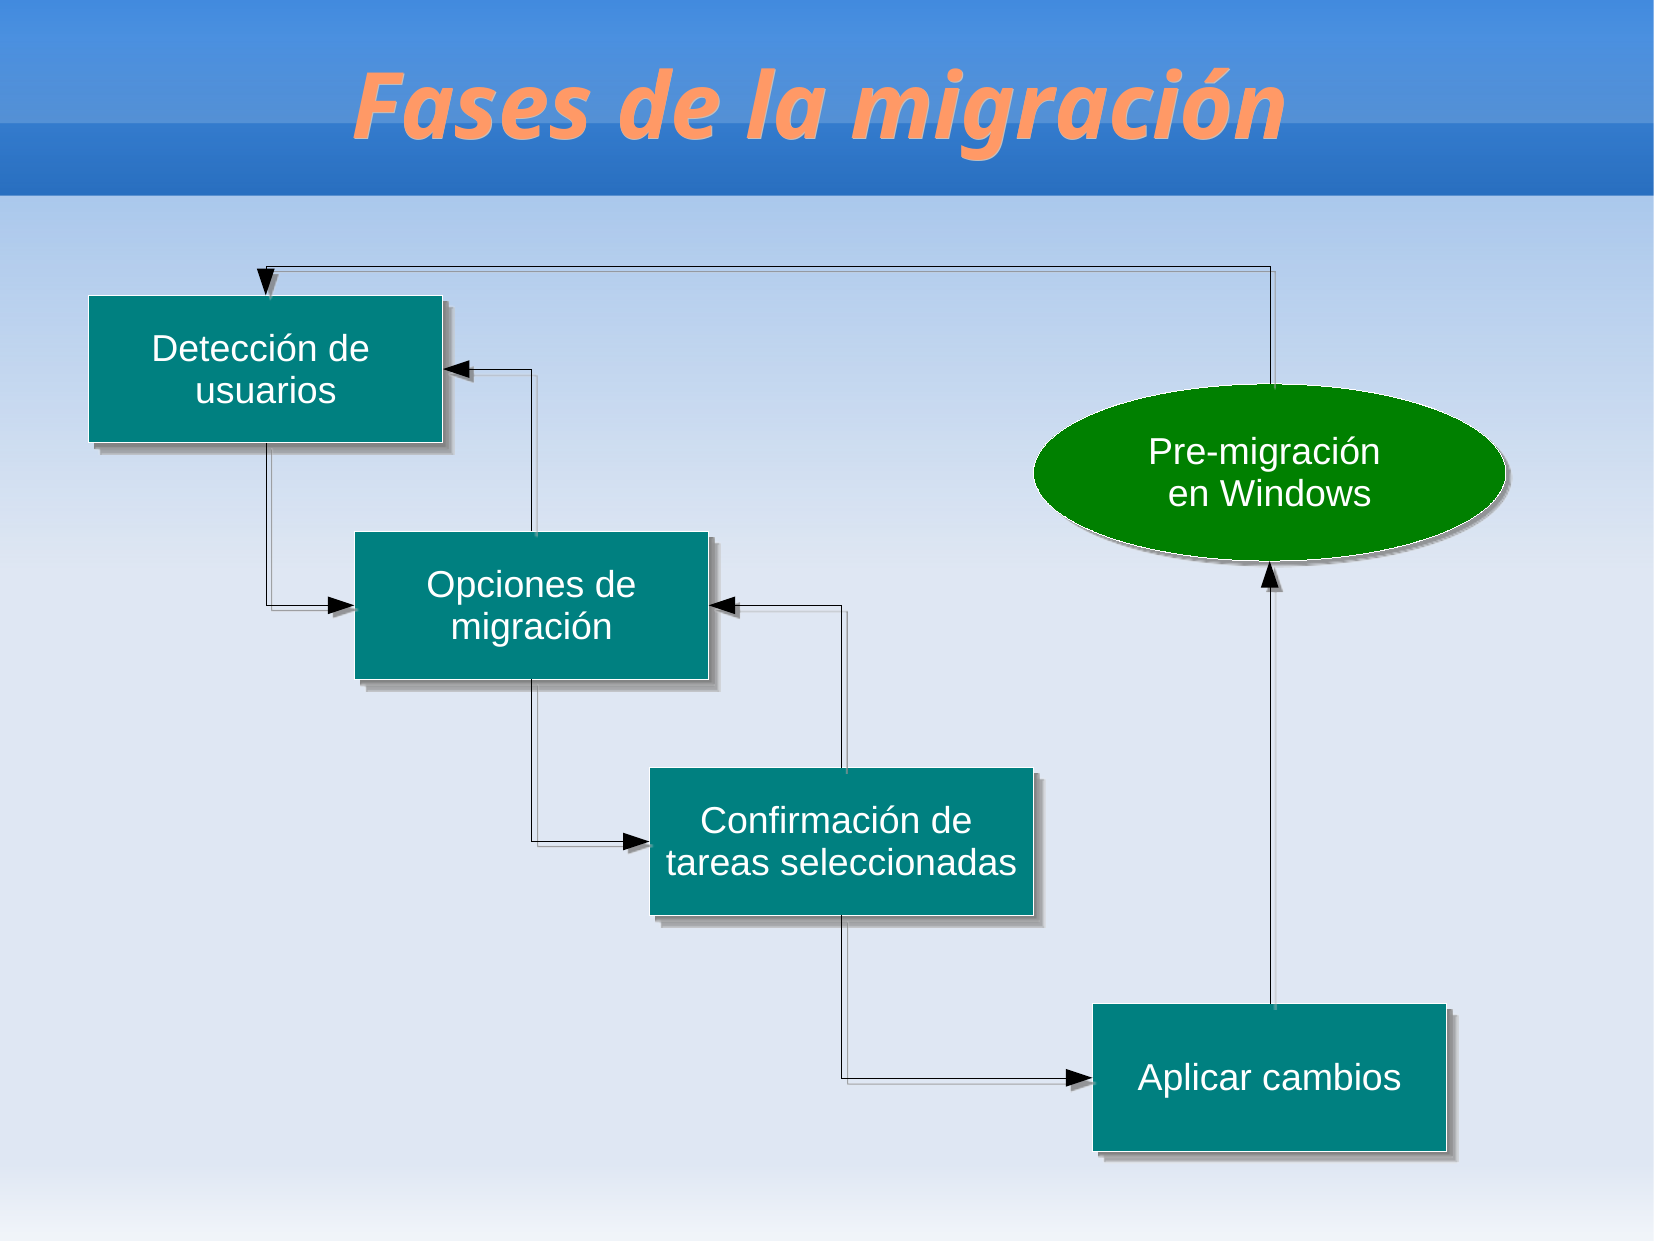

# Fases de la migración
Detección de
usuarios
Pre-migración
en Windows
Opciones de
migración
Confirmación de
tareas seleccionadas
Aplicar cambios